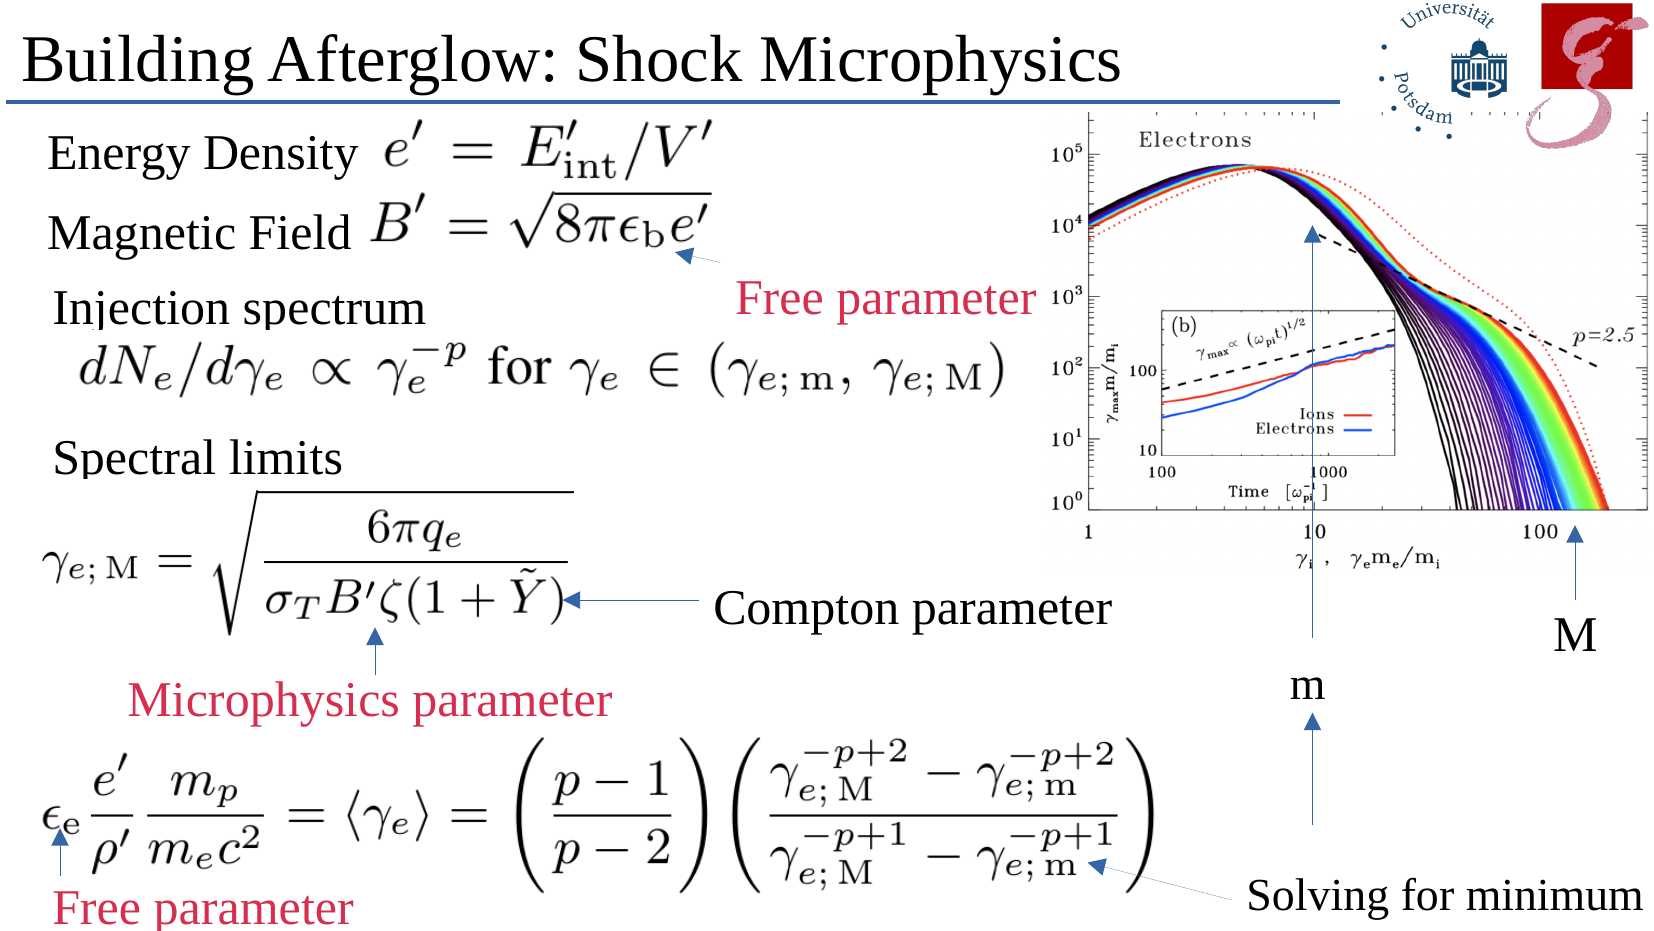

# Building Afterglow: Shock Microphysics
Energy Density
Magnetic Field
Free parameter
Injection spectrum
Spectral limits
Compton parameter
M
m
Microphysics parameter
Solving for minimum
Free parameter